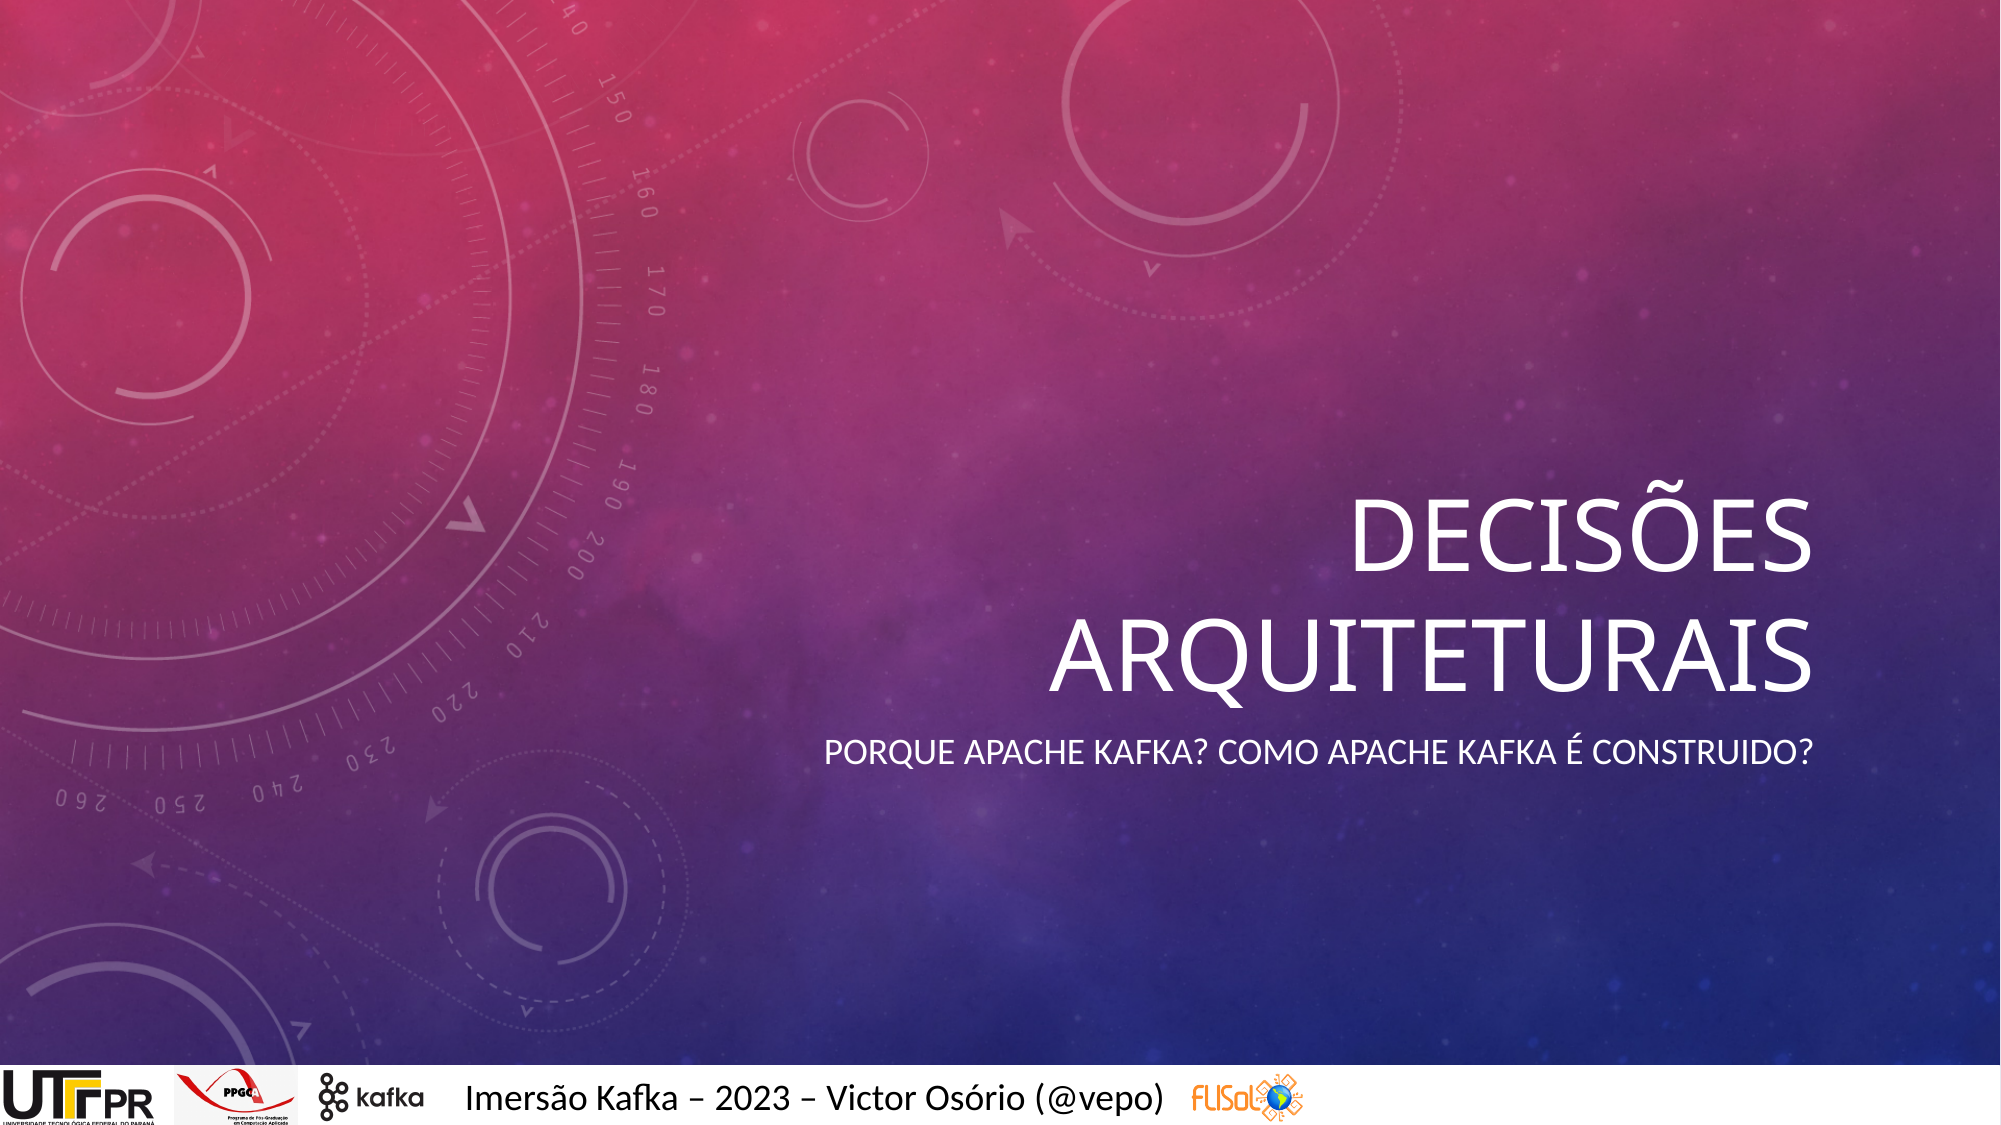

# Decisões arquiteturais
Porque apache kafka? Como apache kafka é construido?